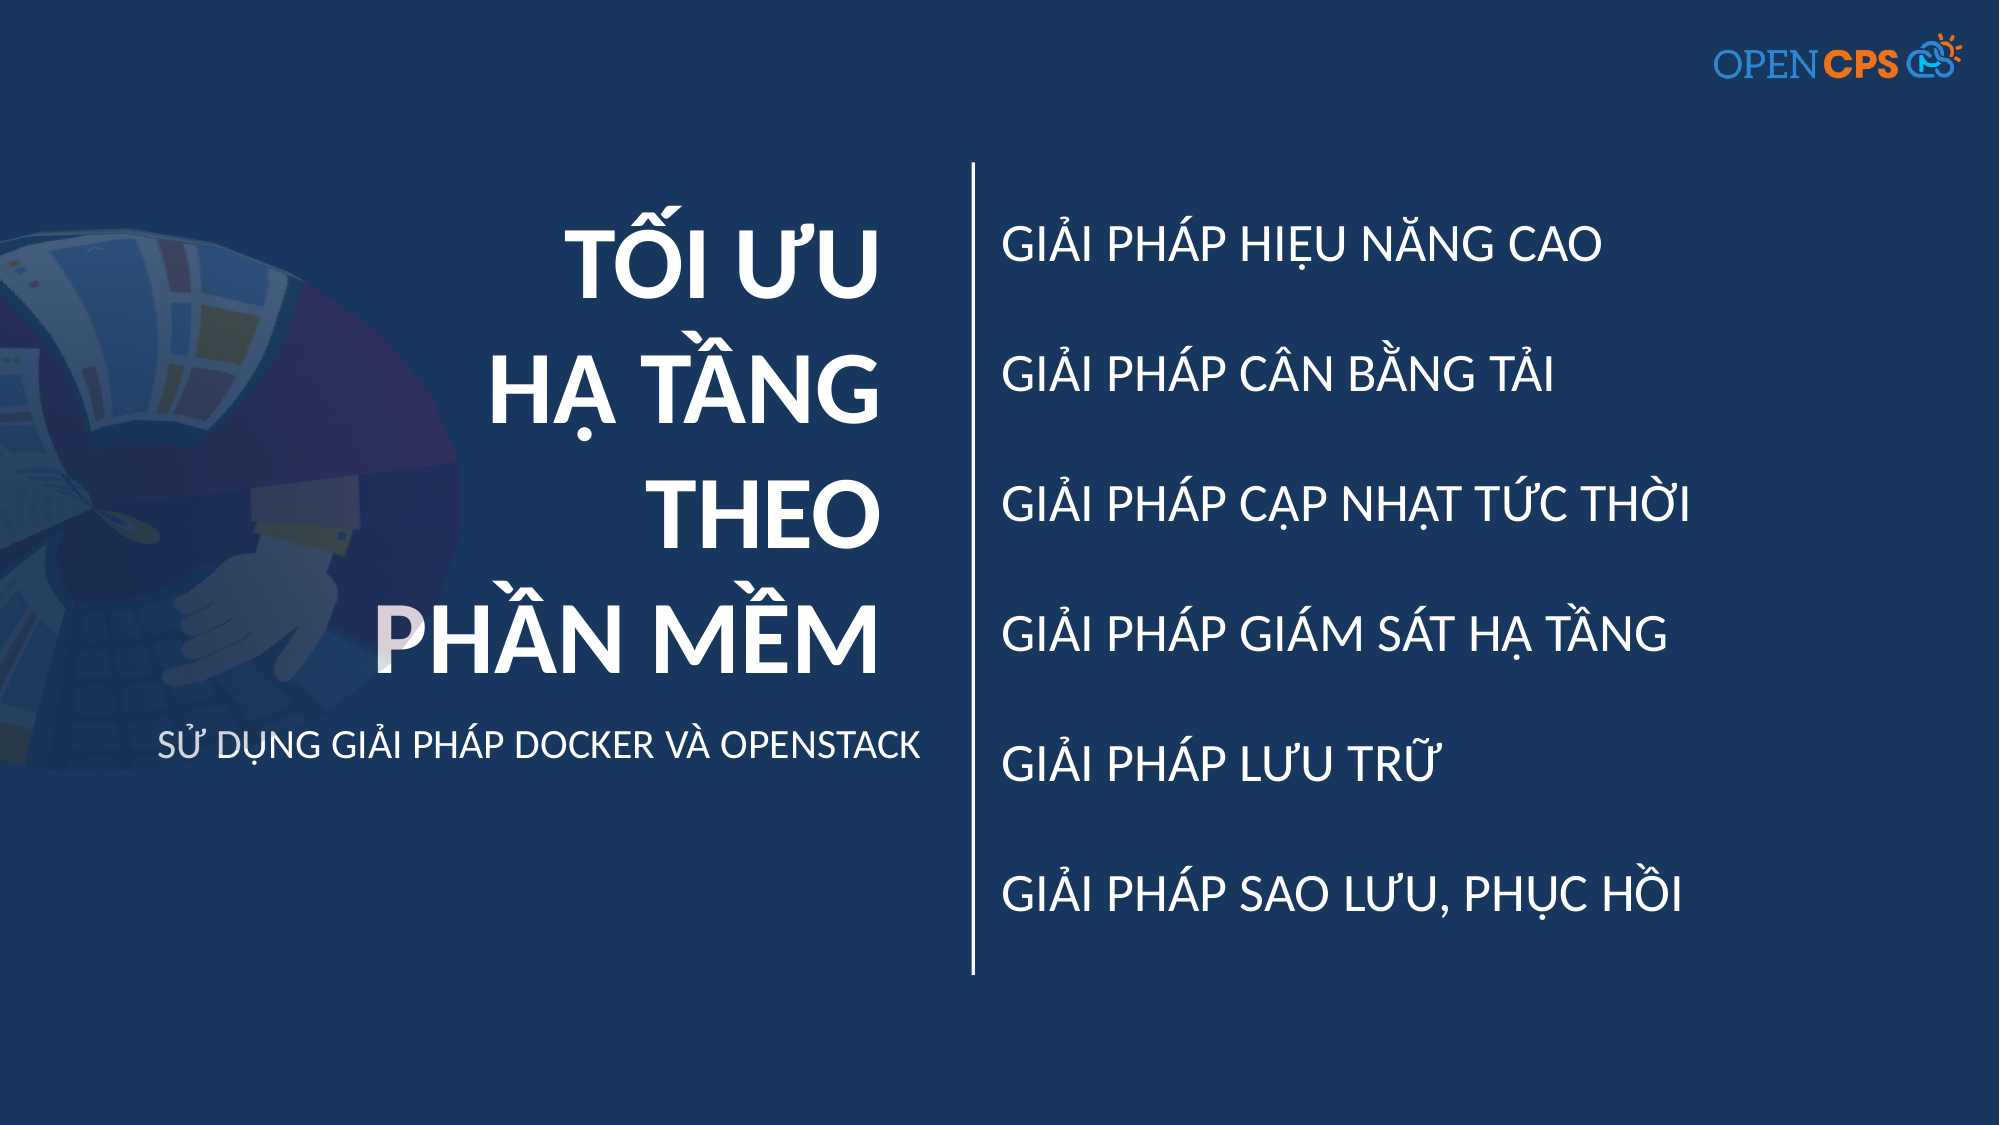

TỐI ƯU
HẠ TẦNG
THEO
PHẦN MỀM
GIẢI PHÁP HIỆU NĂNG CAO
GIẢI PHÁP CÂN BẰNG TẢI
GIẢI PHÁP CẬP NHẬT TỨC THỜI
GIẢI PHÁP GIÁM SÁT HẠ TẦNG
GIẢI PHÁP LƯU TRỮ
GIẢI PHÁP SAO LƯU, PHỤC HỒI
SỬ DỤNG GIẢI PHÁP DOCKER VÀ OPENSTACK